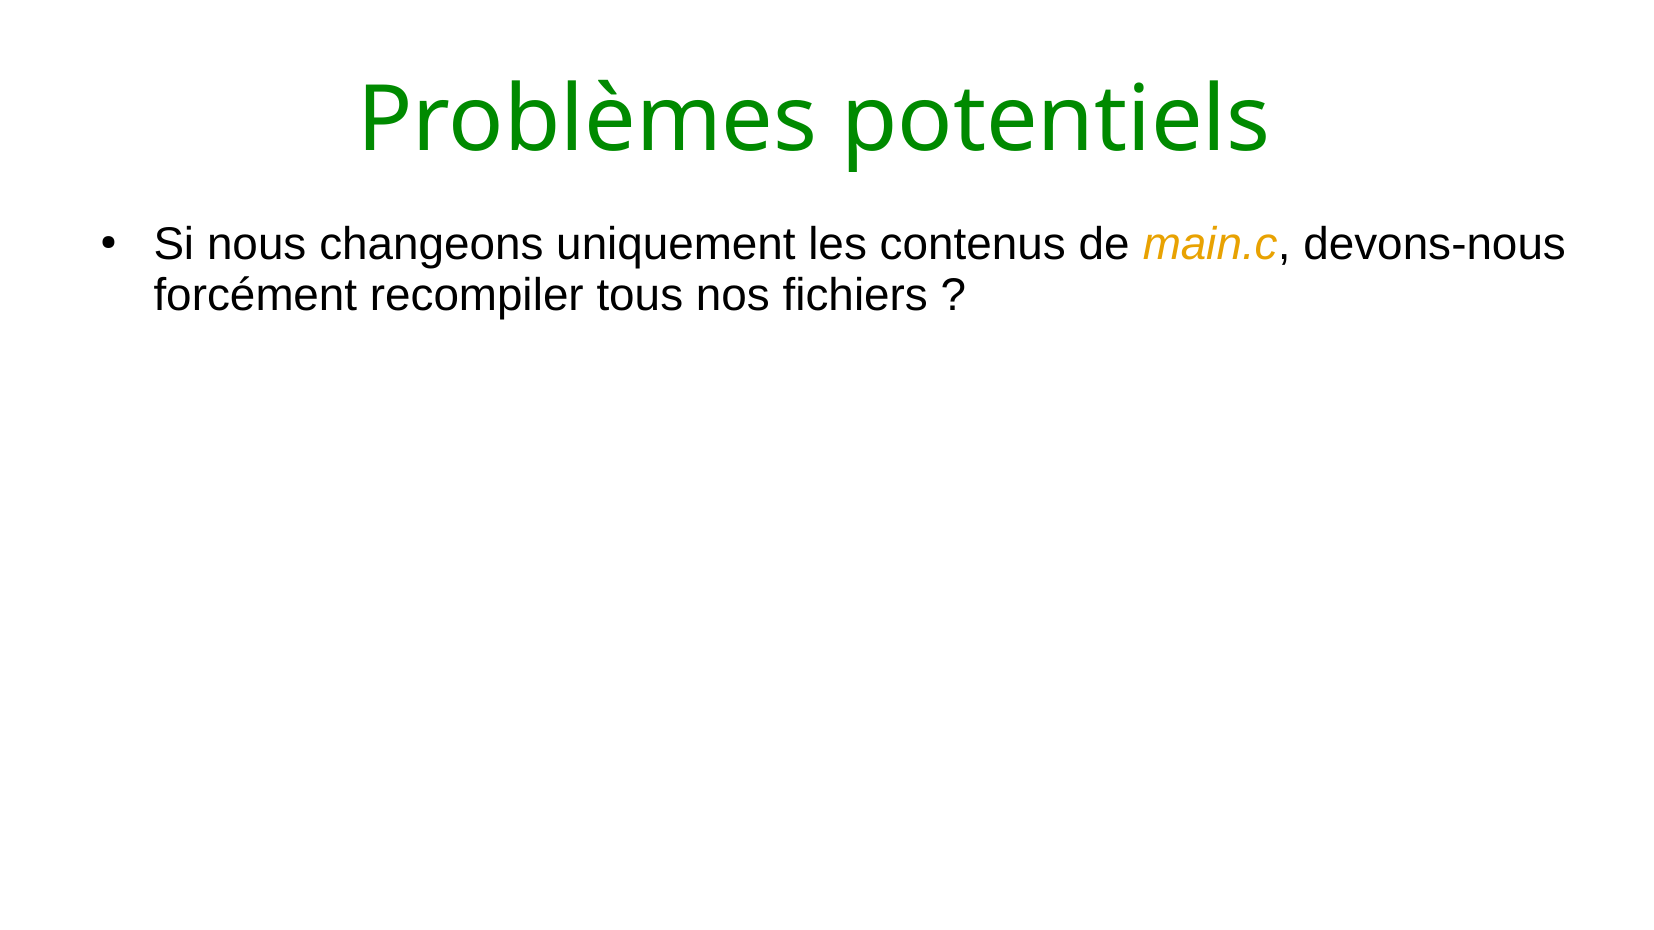

# Problèmes potentiels
Si nous changeons uniquement les contenus de main.c, devons-nous forcément recompiler tous nos fichiers ?